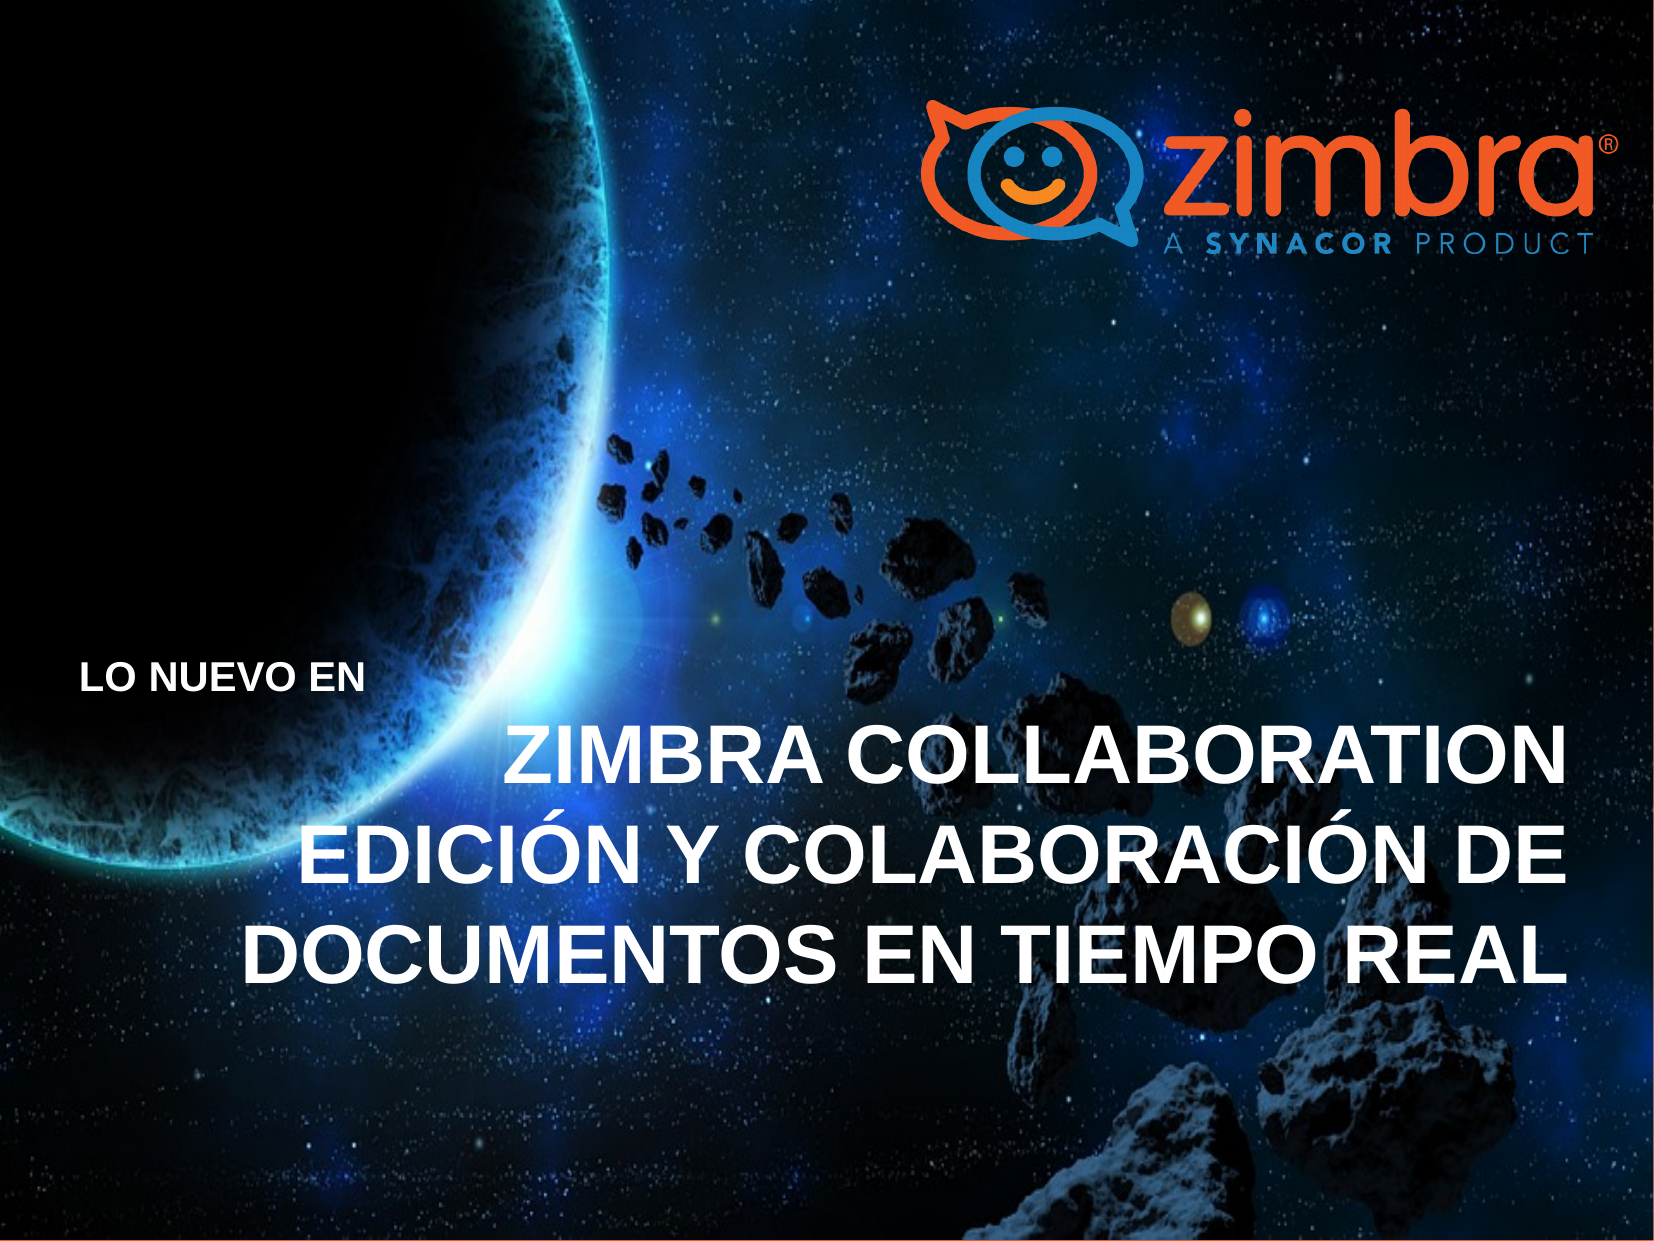

Lo nuevo en
Zimbra Collaboration
 edición y colaboración de documentos en tiempo real
89